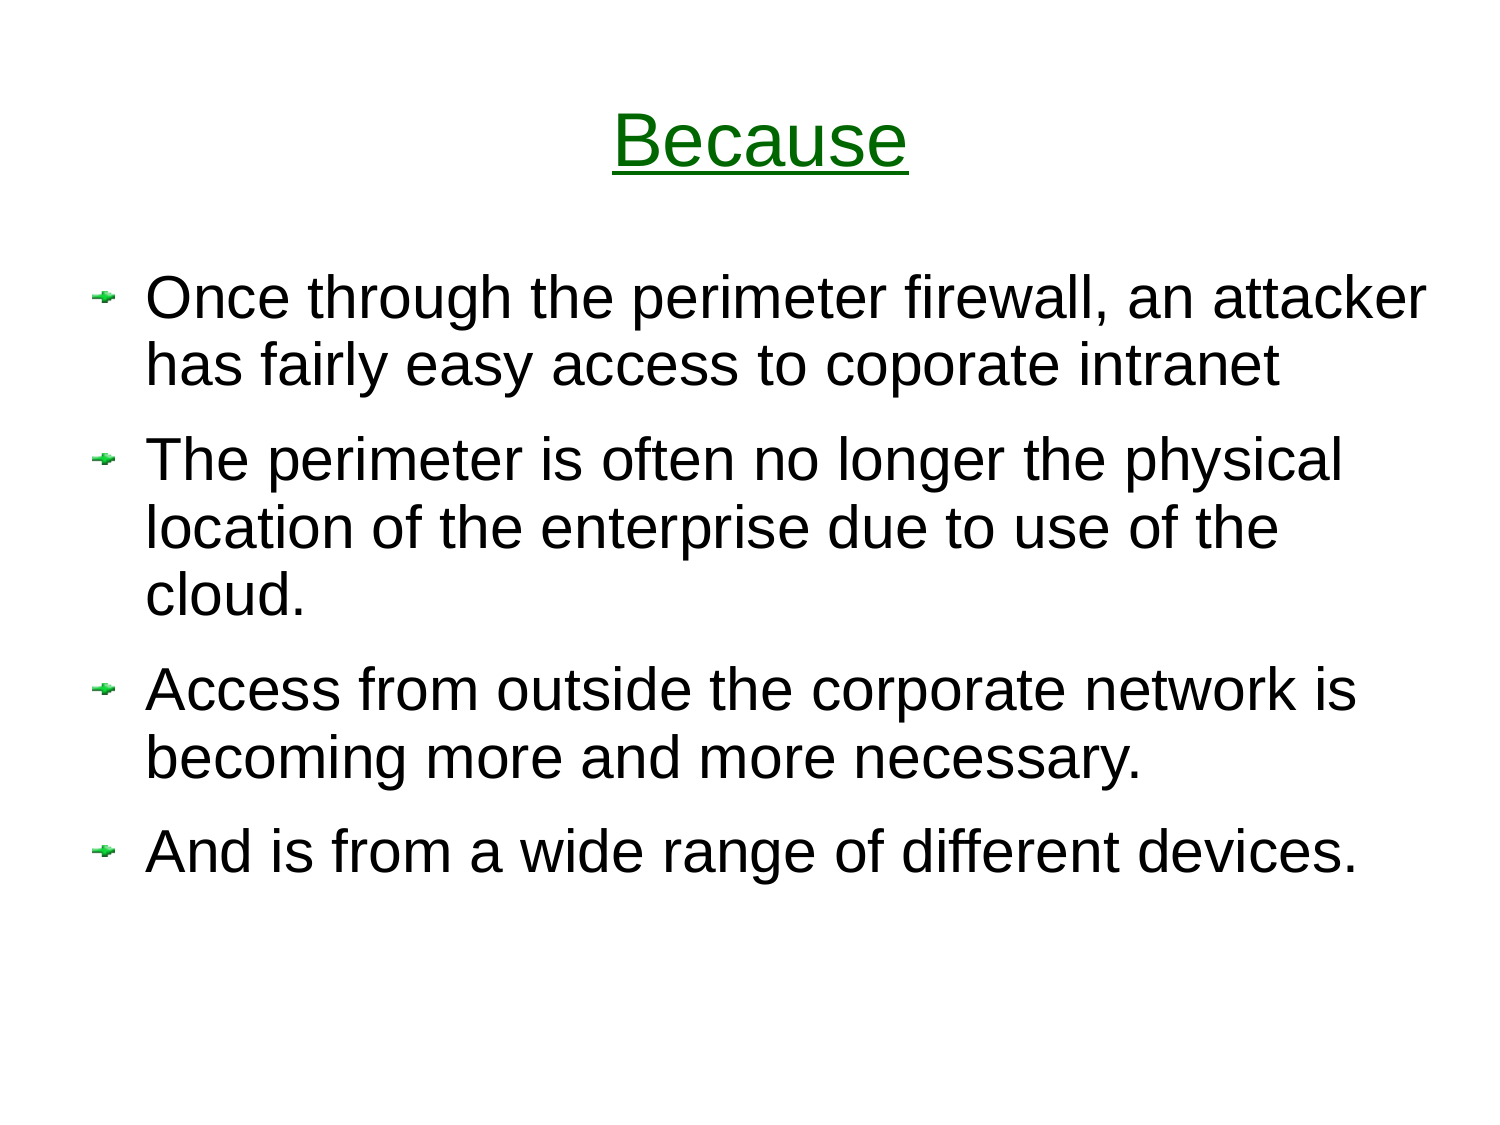

# Because
Once through the perimeter firewall, an attacker has fairly easy access to coporate intranet
The perimeter is often no longer the physical location of the enterprise due to use of the cloud.
Access from outside the corporate network is becoming more and more necessary.
And is from a wide range of different devices.